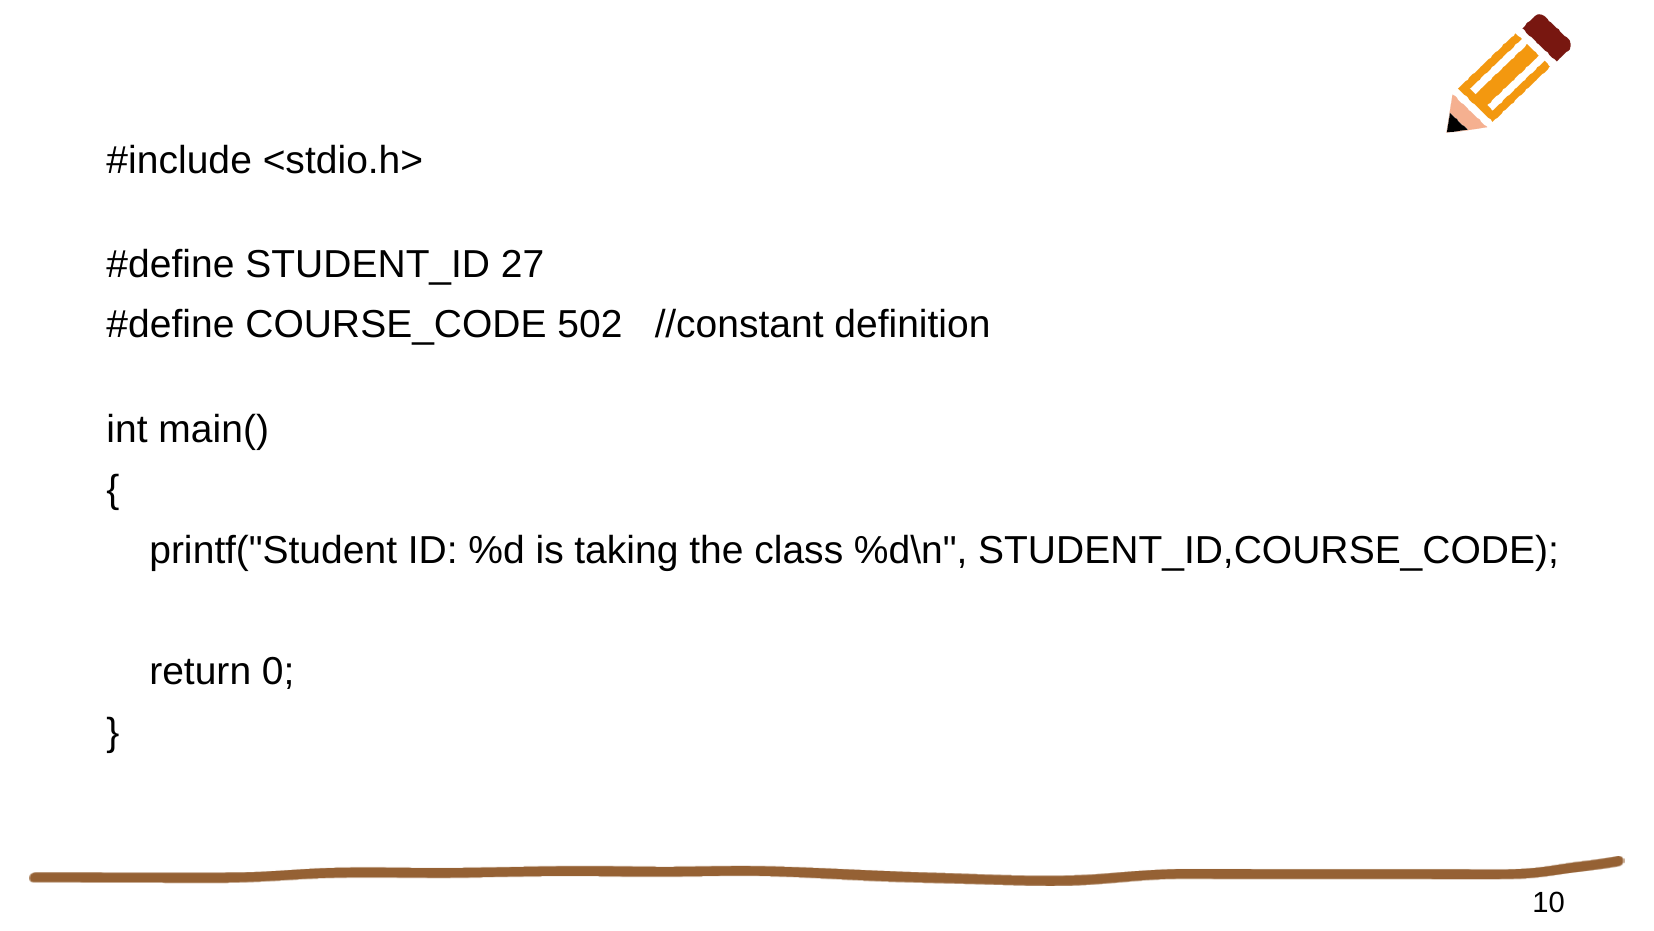

# #include <stdio.h>
#define STUDENT_ID 27
#define COURSE_CODE 502 //constant definition
int main()
{
 printf("Student ID: %d is taking the class %d\n", STUDENT_ID,COURSE_CODE);
 return 0;
}
10